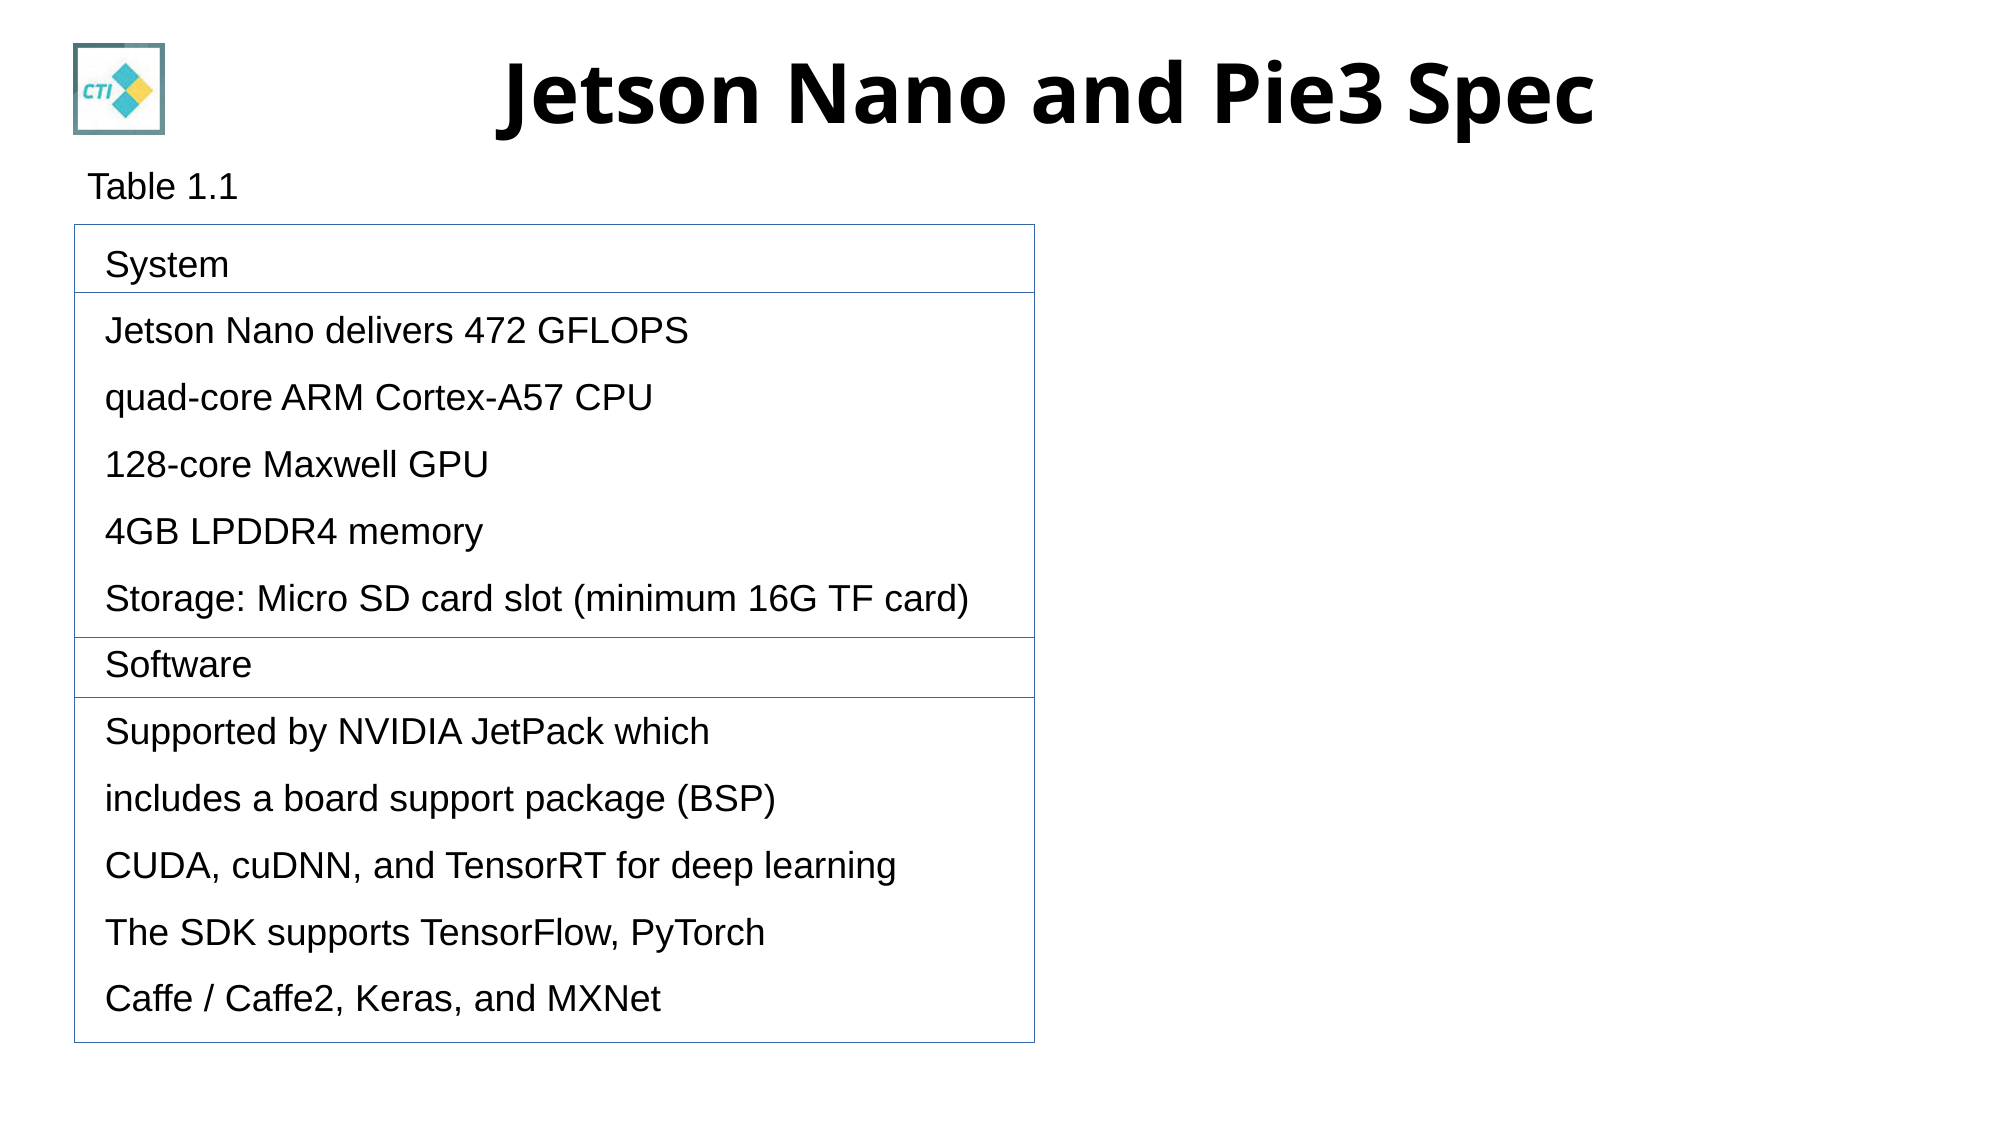

# Jetson Nano and Pie3 Spec
Table 1.1
System
Jetson Nano delivers 472 GFLOPS
quad-core ARM Cortex-A57 CPU
128-core Maxwell GPU
4GB LPDDR4 memory
Storage: Micro SD card slot (minimum 16G TF card)
Software
Supported by NVIDIA JetPack which
includes a board support package (BSP)
CUDA, cuDNN, and TensorRT for deep learning
The SDK supports TensorFlow, PyTorch
Caffe / Caffe2, Keras, and MXNet